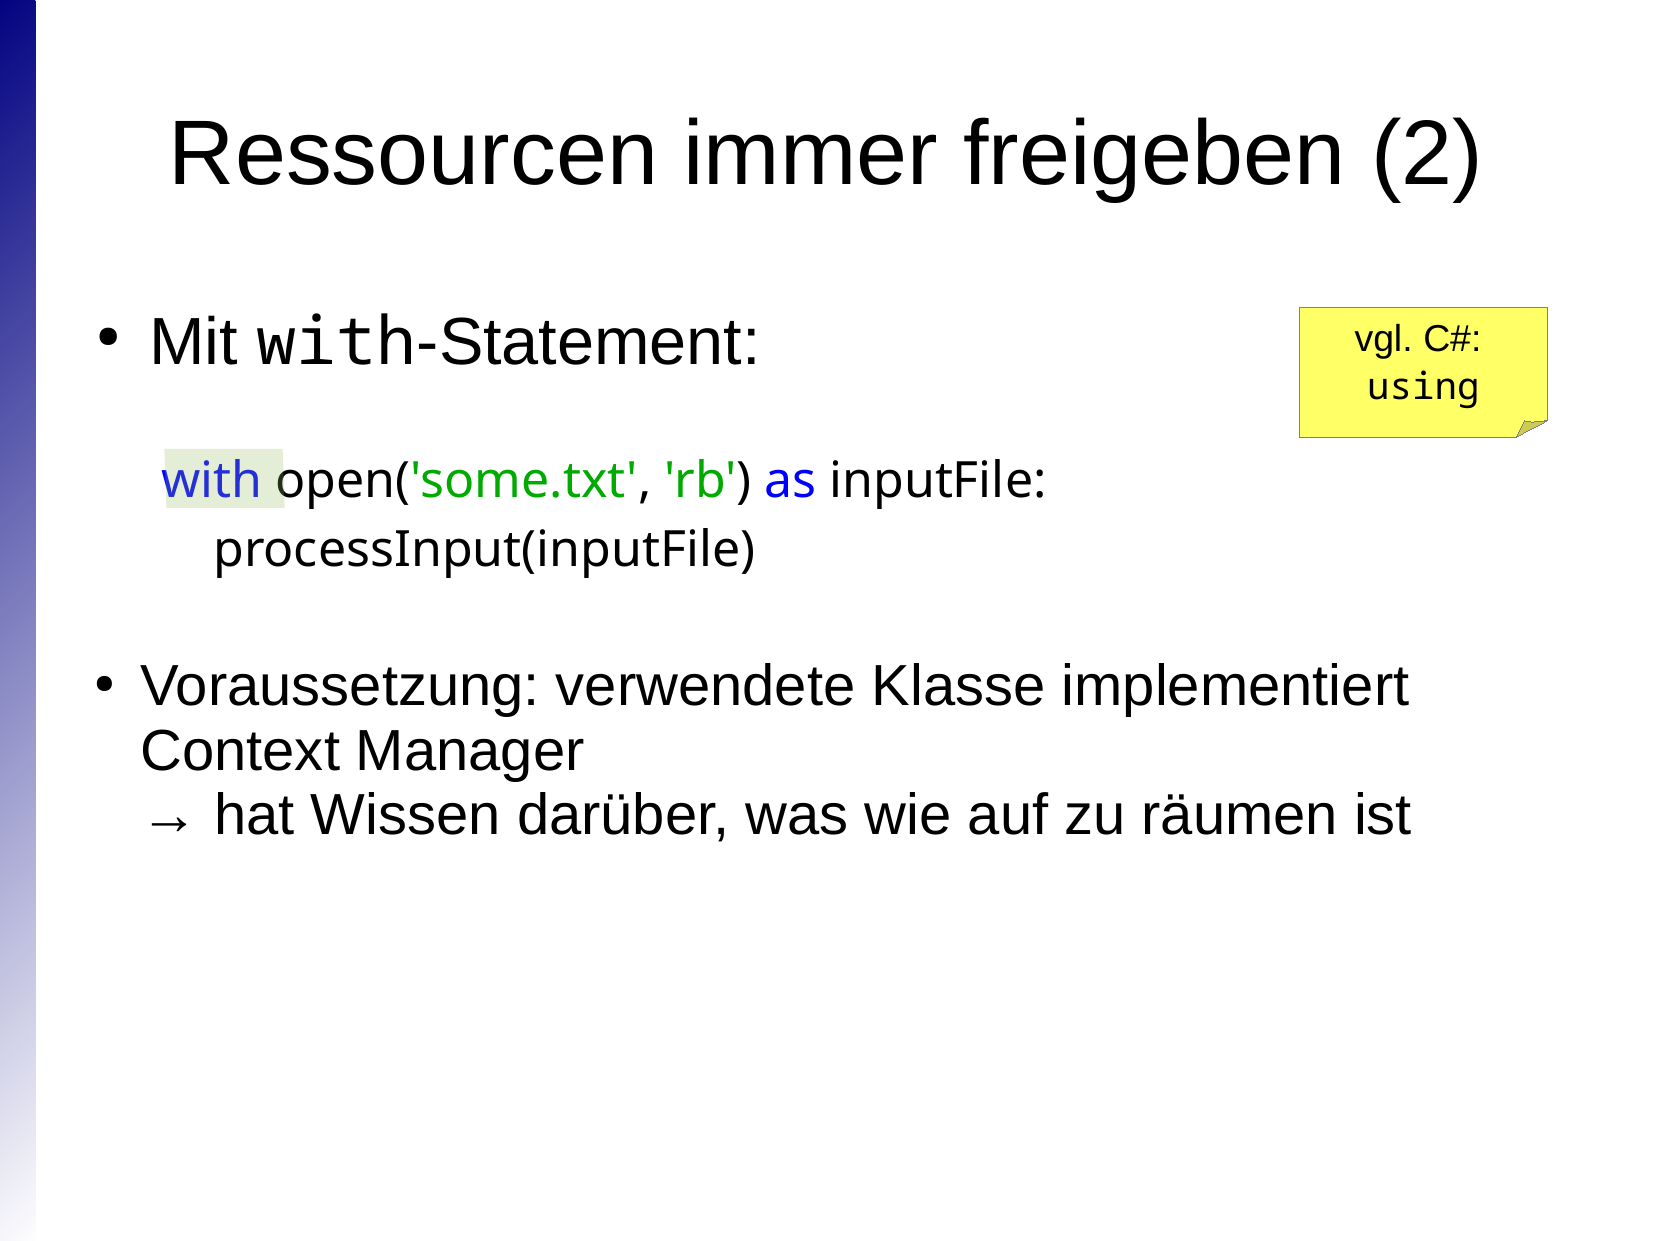

# Ressourcen immer freigeben (2)
Mit with-Statement:
vgl. C#:
using
 with open('some.txt', 'rb') as inputFile:
 processInput(inputFile)
Voraussetzung: verwendete Klasse implementiert Context Manager
→ hat Wissen darüber, was wie auf zu räumen ist